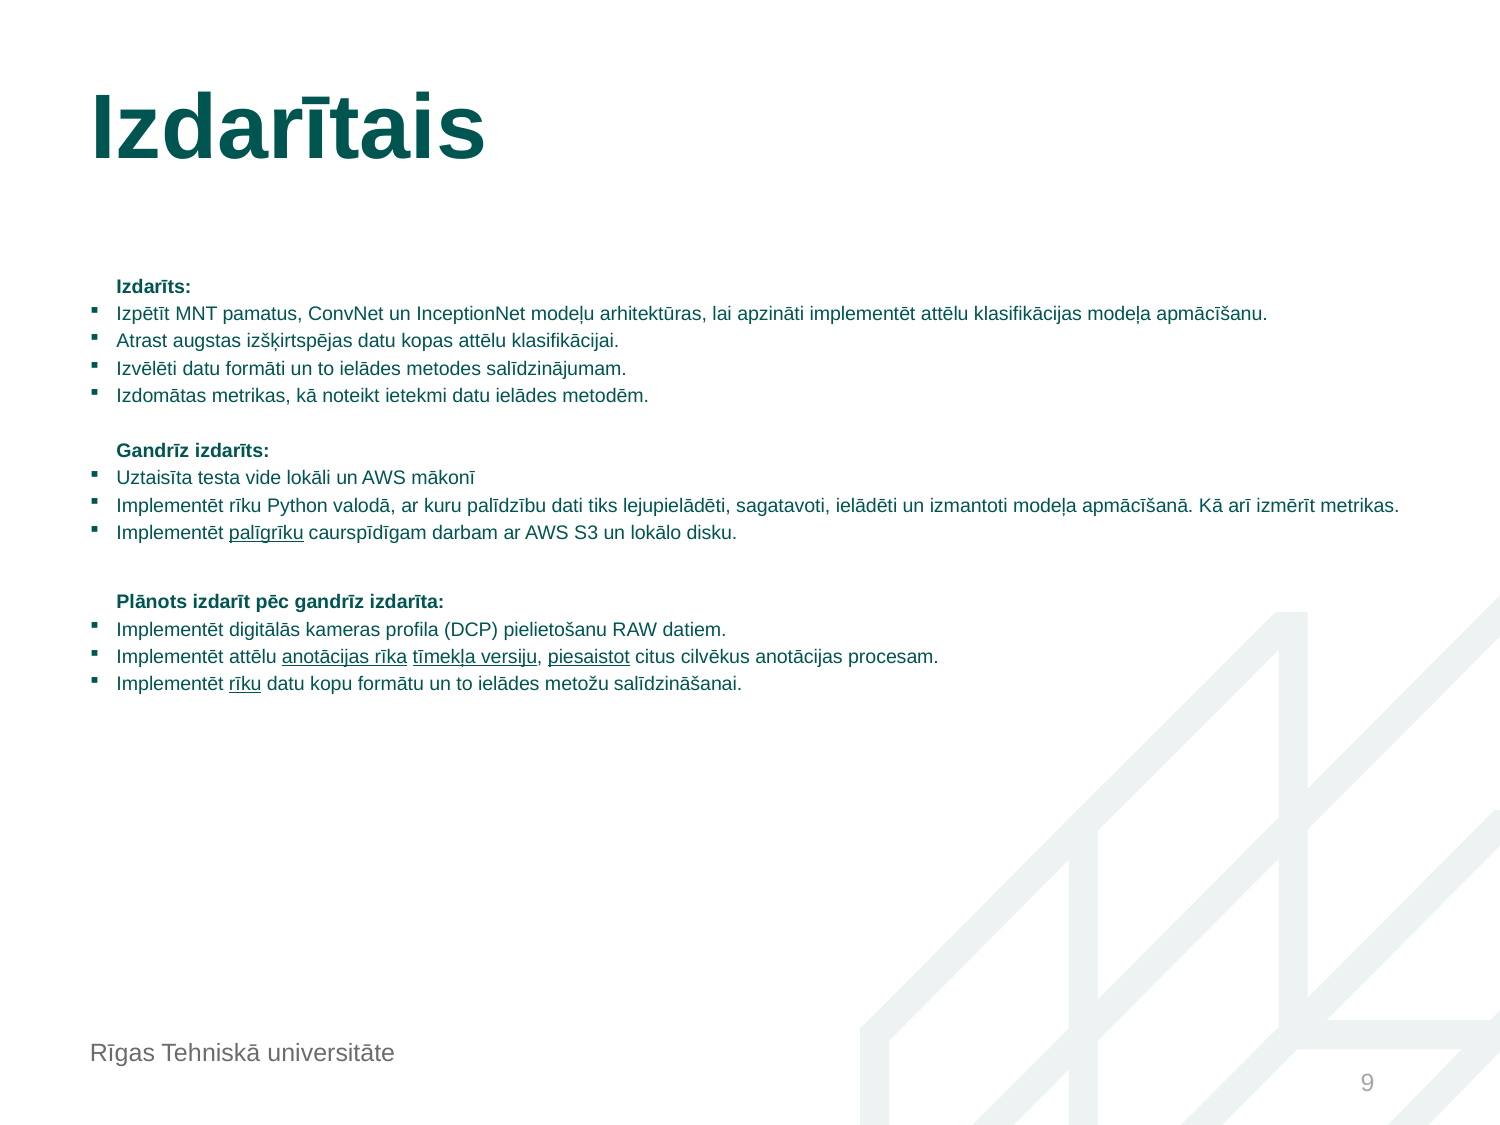

Izdarītais
# Izdarīts:
Izpētīt MNT pamatus, ConvNet un InceptionNet modeļu arhitektūras, lai apzināti implementēt attēlu klasifikācijas modeļa apmācīšanu.
Atrast augstas izšķirtspējas datu kopas attēlu klasifikācijai.
Izvēlēti datu formāti un to ielādes metodes salīdzinājumam.
Izdomātas metrikas, kā noteikt ietekmi datu ielādes metodēm.
Gandrīz izdarīts:
Uztaisīta testa vide lokāli un AWS mākonī
Implementēt rīku Python valodā, ar kuru palīdzību dati tiks lejupielādēti, sagatavoti, ielādēti un izmantoti modeļa apmācīšanā. Kā arī izmērīt metrikas.
Implementēt palīgrīku caurspīdīgam darbam ar AWS S3 un lokālo disku.
Plānots izdarīt pēc gandrīz izdarīta:
Implementēt digitālās kameras profila (DCP) pielietošanu RAW datiem.
Implementēt attēlu anotācijas rīka tīmekļa versiju, piesaistot citus cilvēkus anotācijas procesam.
Implementēt rīku datu kopu formātu un to ielādes metožu salīdzināšanai.
Rīgas Tehniskā universitāte